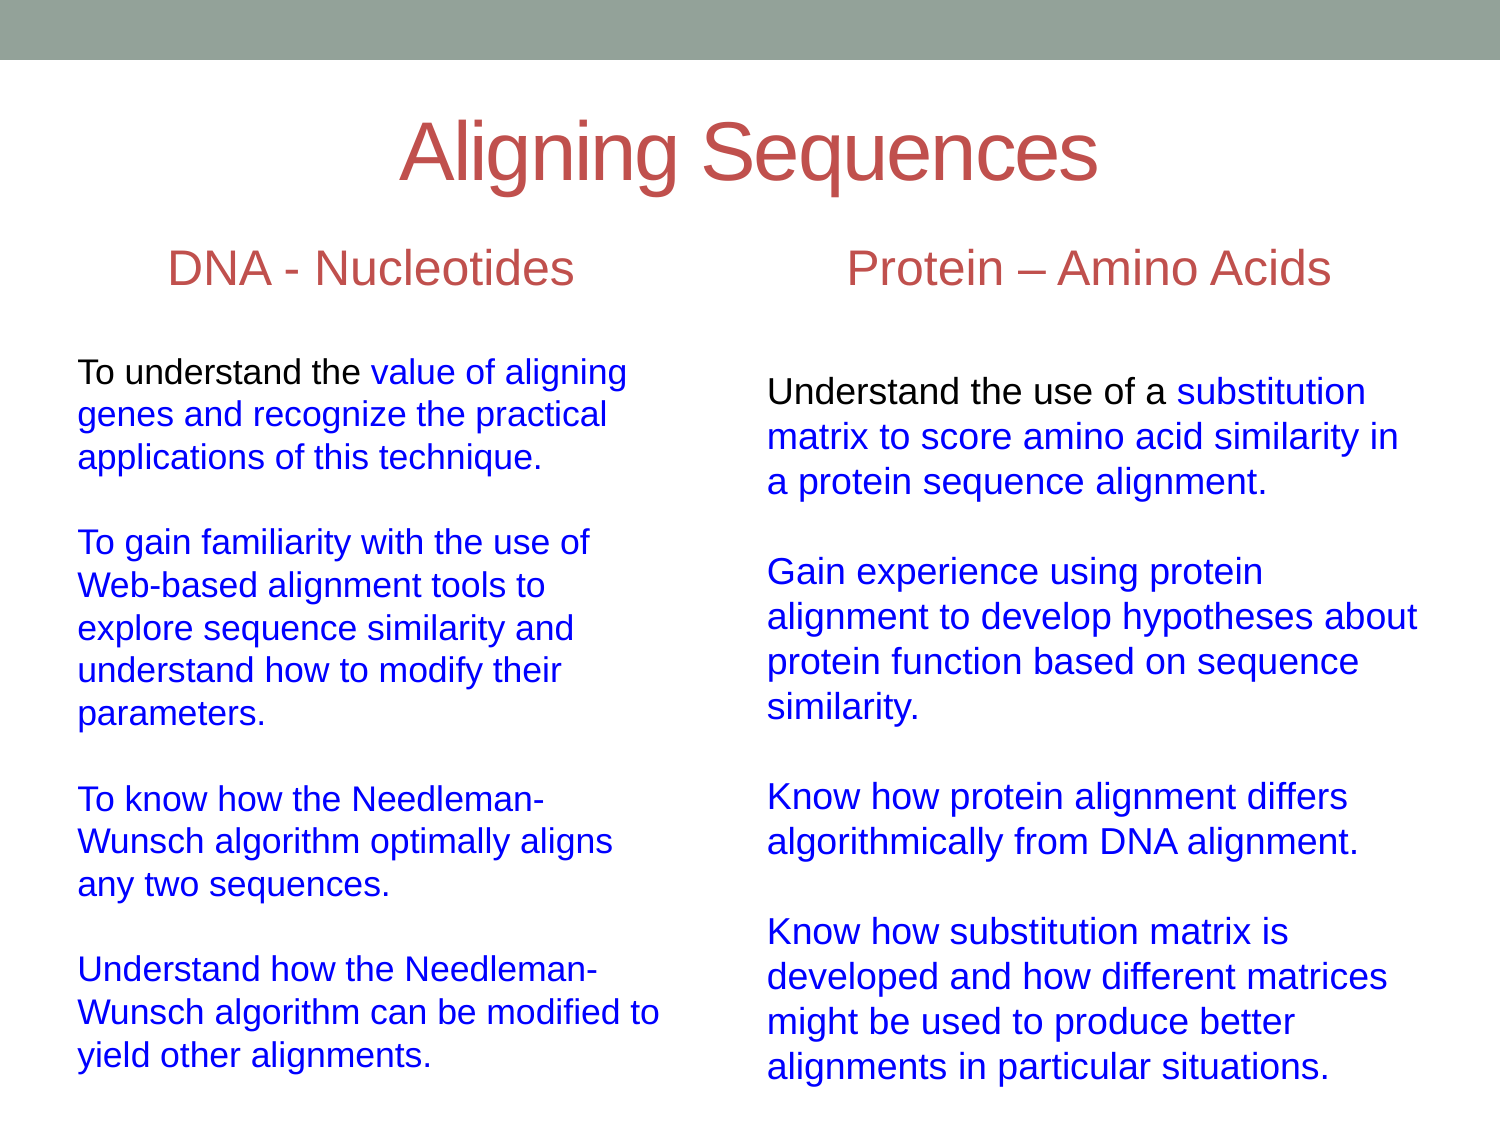

Aligning Sequences
DNA - Nucleotides
Protein – Amino Acids
# To understand the value of aligning genes and recognize the practical applications of this technique.
To gain familiarity with the use of Web-based alignment tools to explore sequence similarity and understand how to modify their parameters.
To know how the Needleman-Wunsch algorithm optimally aligns any two sequences.
Understand how the Needleman-Wunsch algorithm can be modified to yield other alignments.
Understand the use of a substitution matrix to score amino acid similarity in a protein sequence alignment.
Gain experience using protein alignment to develop hypotheses about protein function based on sequence similarity.
Know how protein alignment differs algorithmically from DNA alignment.
Know how substitution matrix is developed and how different matrices might be used to produce better alignments in particular situations.